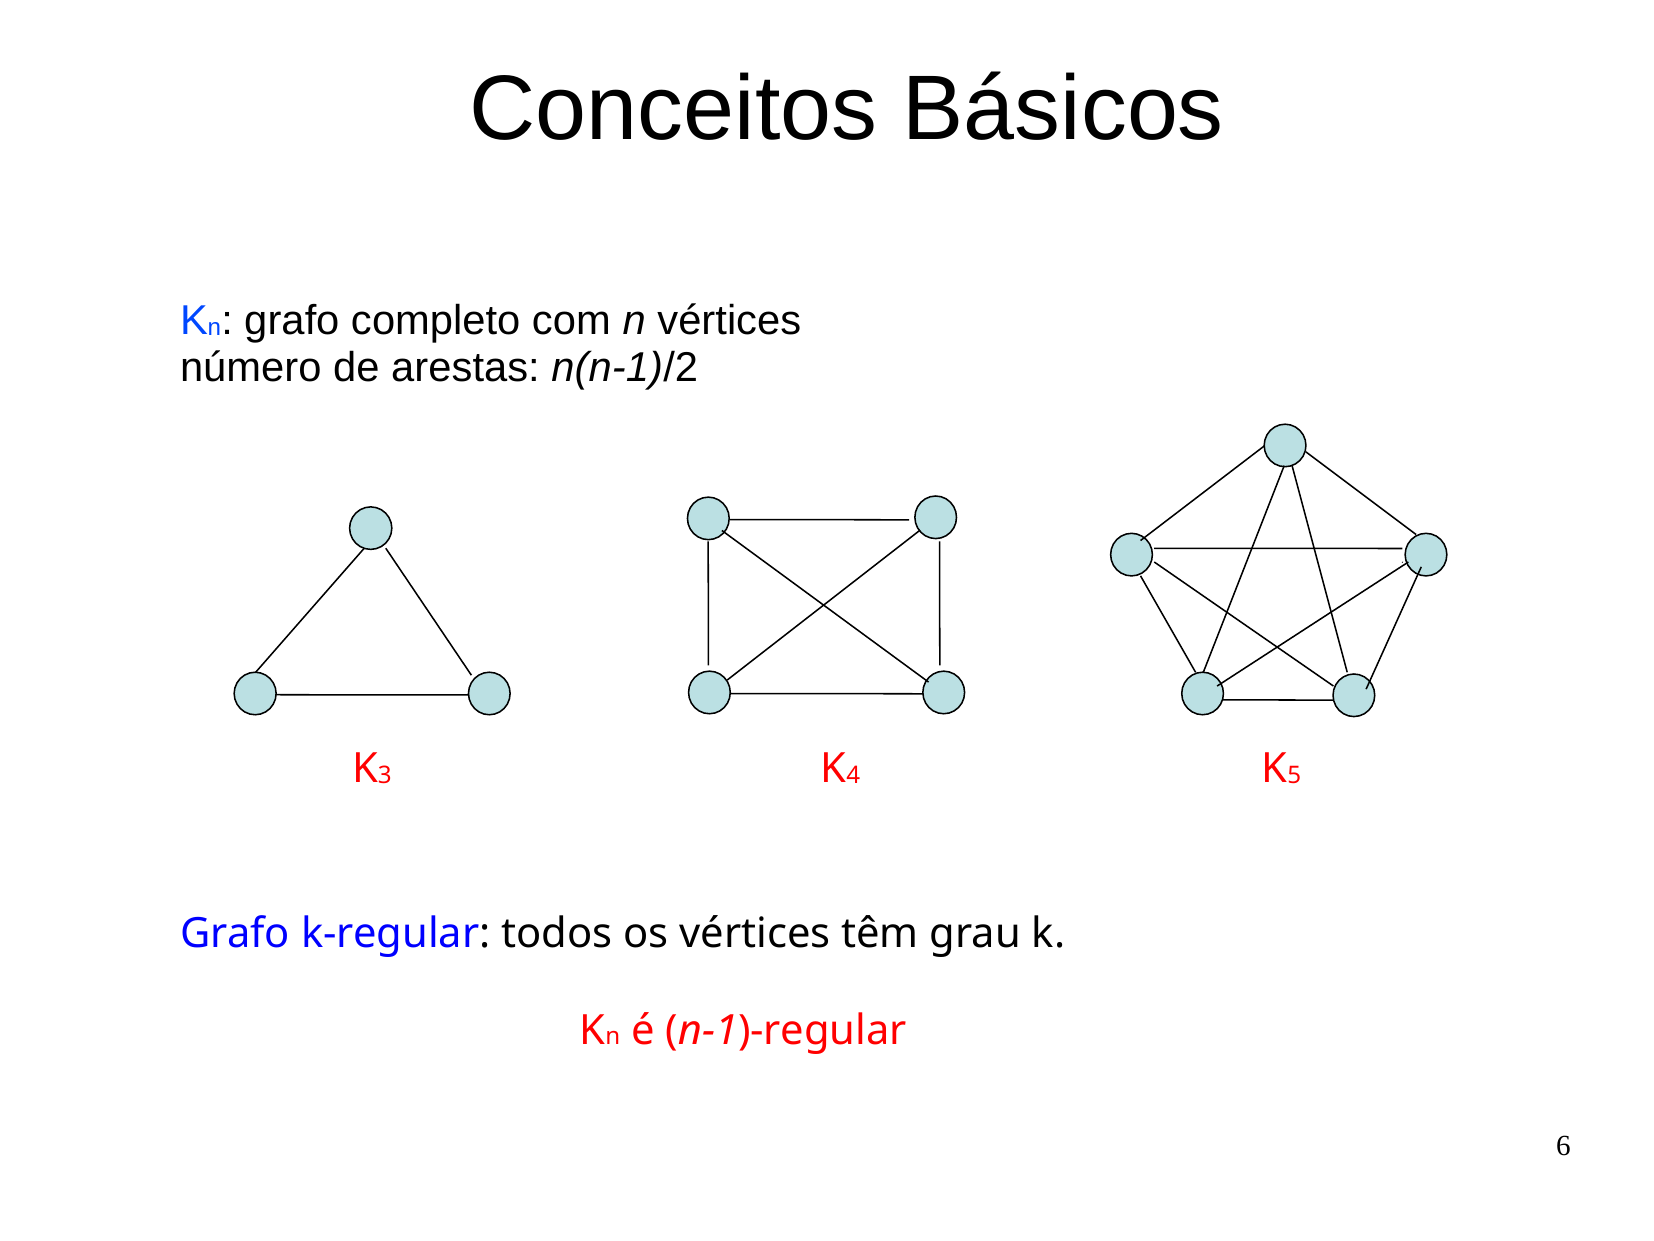

# Conceitos Básicos
Kn: grafo completo com n vértices
número de arestas: n(n-1)/2
K3
K4
K5
Grafo k-regular: todos os vértices têm grau k.
Kn é (n-1)-regular
6